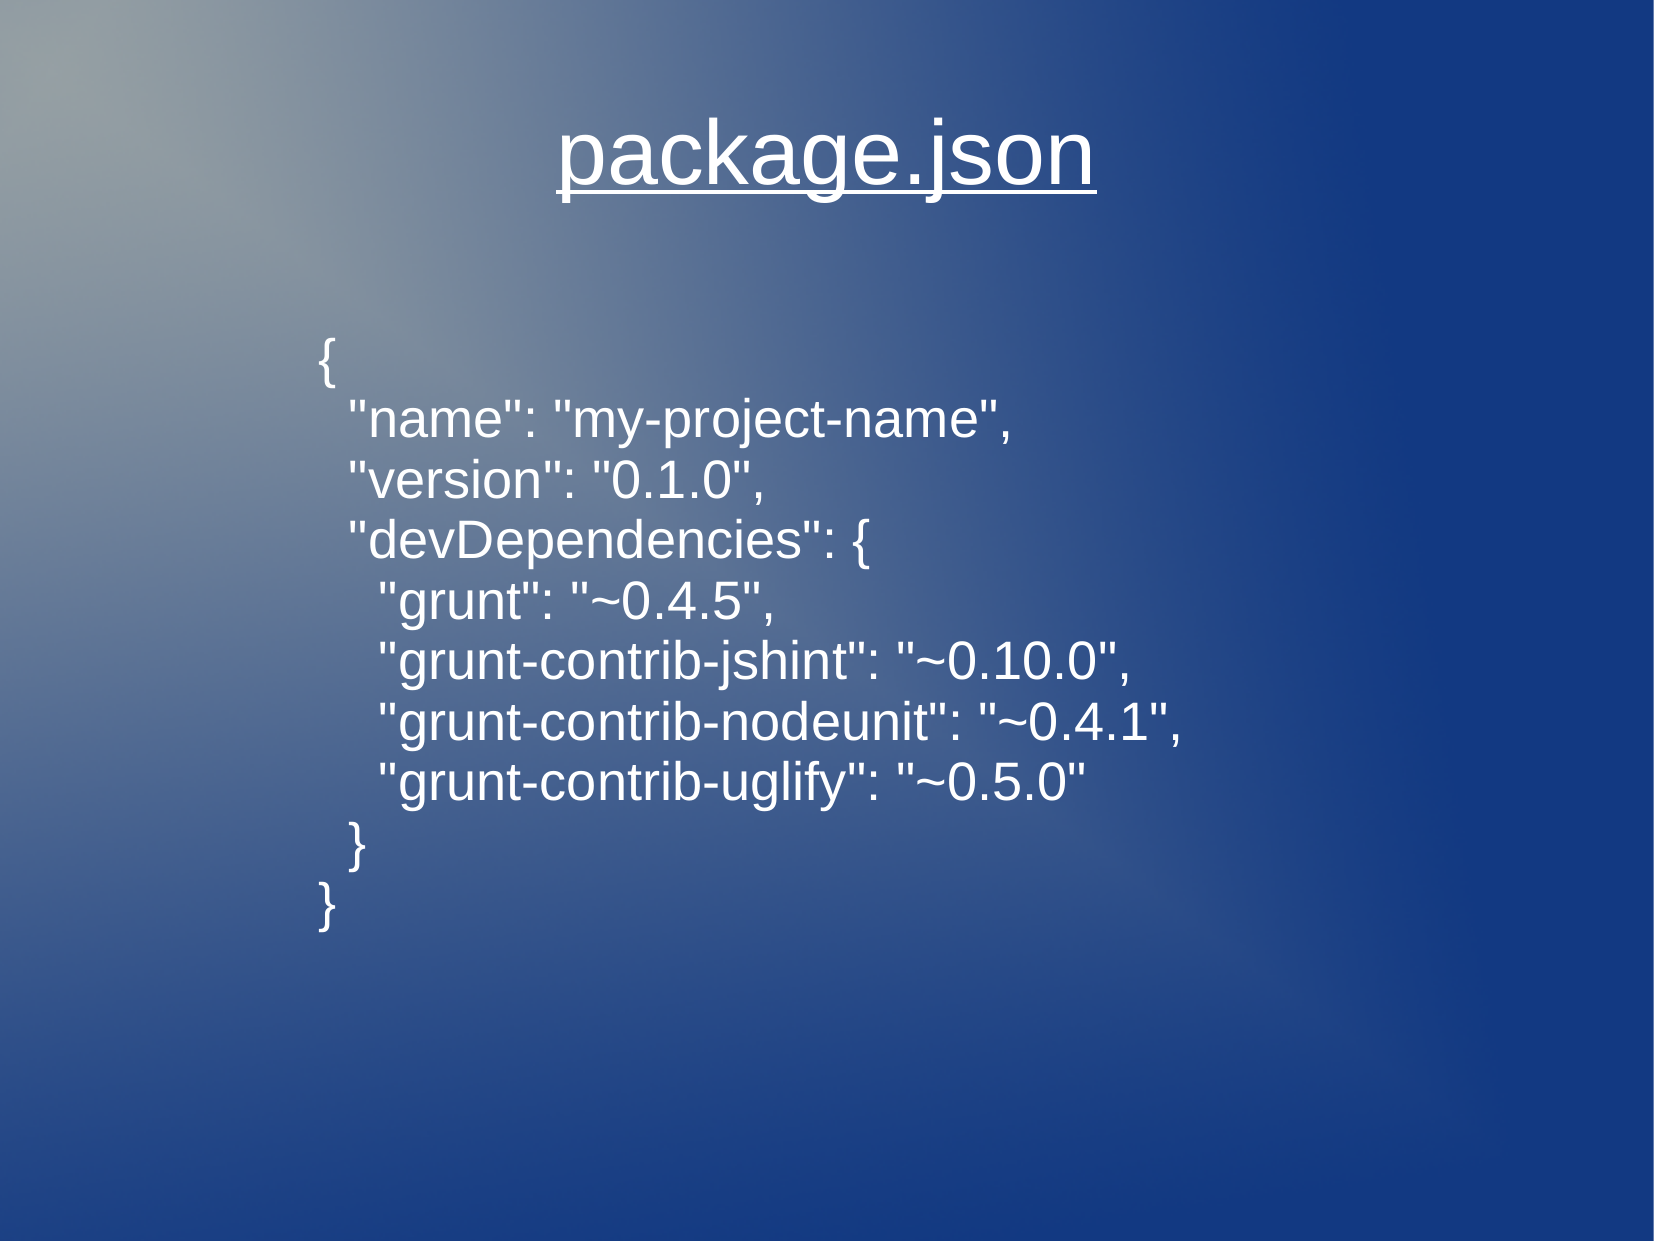

# package.json
{
 "name": "my-project-name",
 "version": "0.1.0",
 "devDependencies": {
 "grunt": "~0.4.5",
 "grunt-contrib-jshint": "~0.10.0",
 "grunt-contrib-nodeunit": "~0.4.1",
 "grunt-contrib-uglify": "~0.5.0"
 }
}